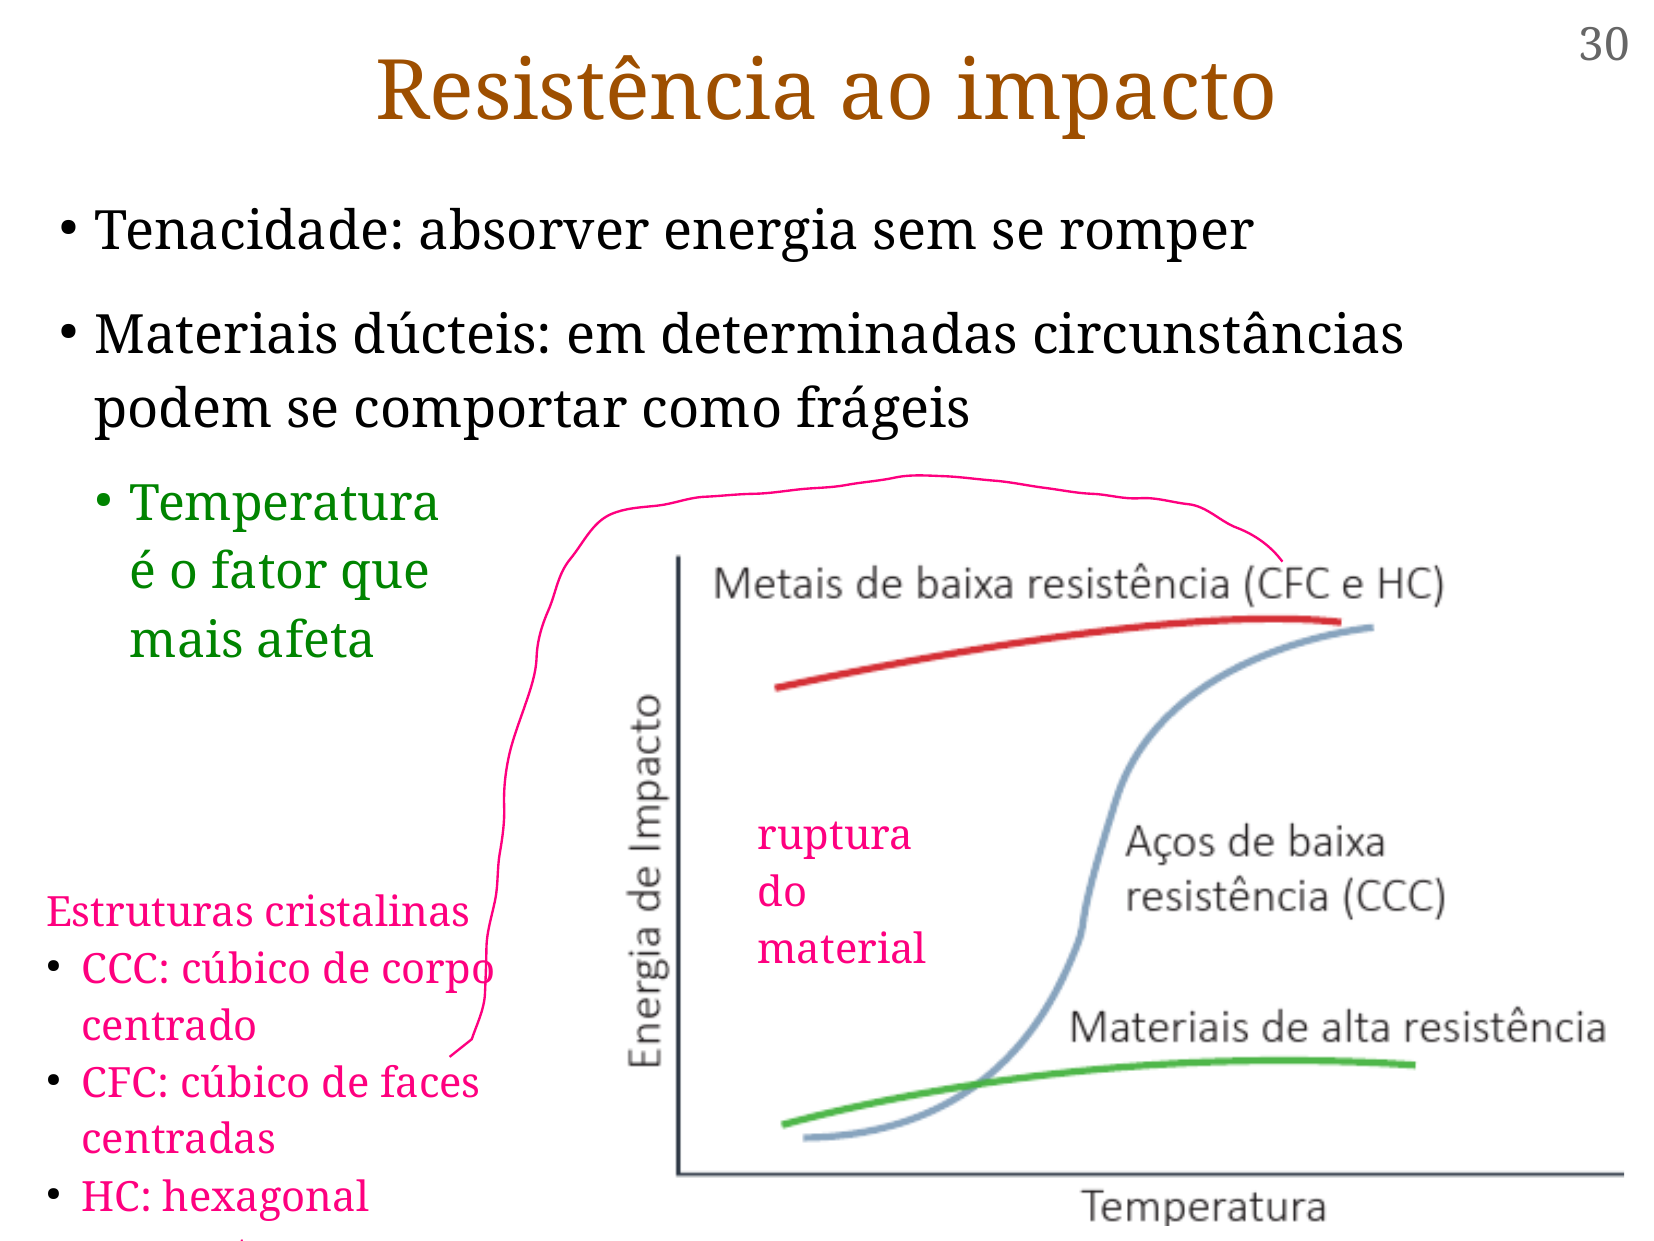

30
# Resistência ao impacto
Tenacidade: absorver energia sem se romper
Materiais dúcteis: em determinadas circunstâncias podem se comportar como frágeis
Temperatura
é o fator que
mais afeta
ruptura do material
Estruturas cristalinas
CCC: cúbico de corpo centrado
CFC: cúbico de faces centradas
HC: hexagonal compacta